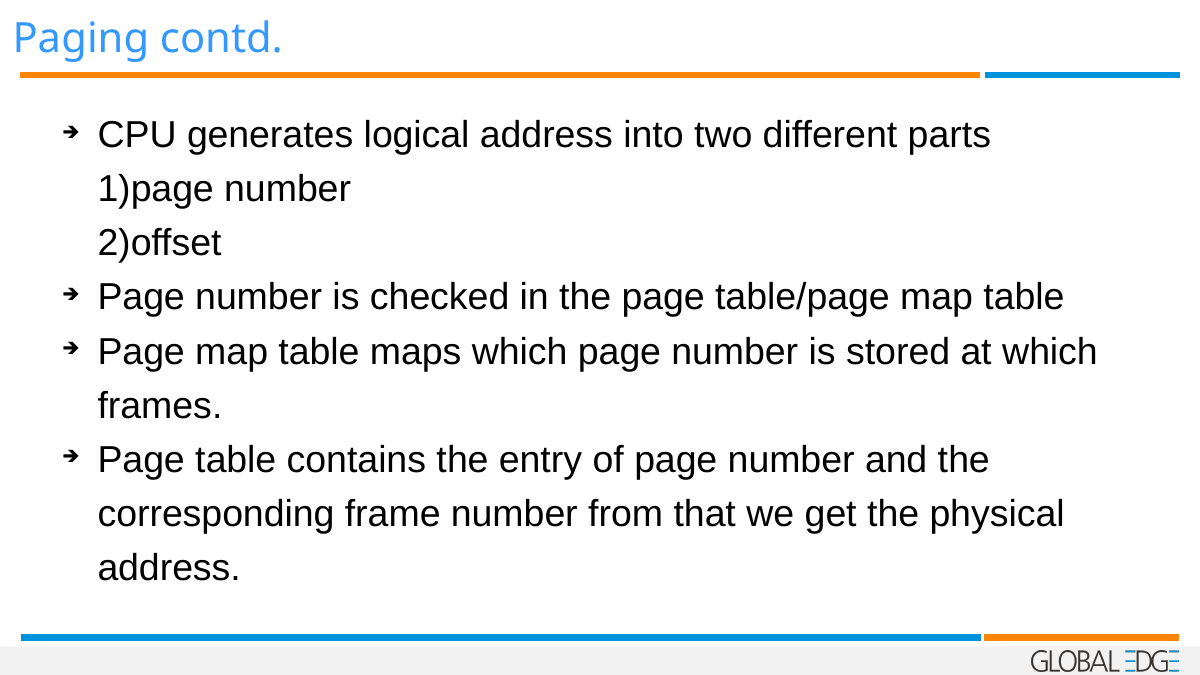

# Paging contd.
CPU generates logical address into two different parts
1)page number
2)offset
Page number is checked in the page table/page map table
Page map table maps which page number is stored at which
frames.
Page table contains the entry of page number and the
corresponding frame number from that we get the physical
address.